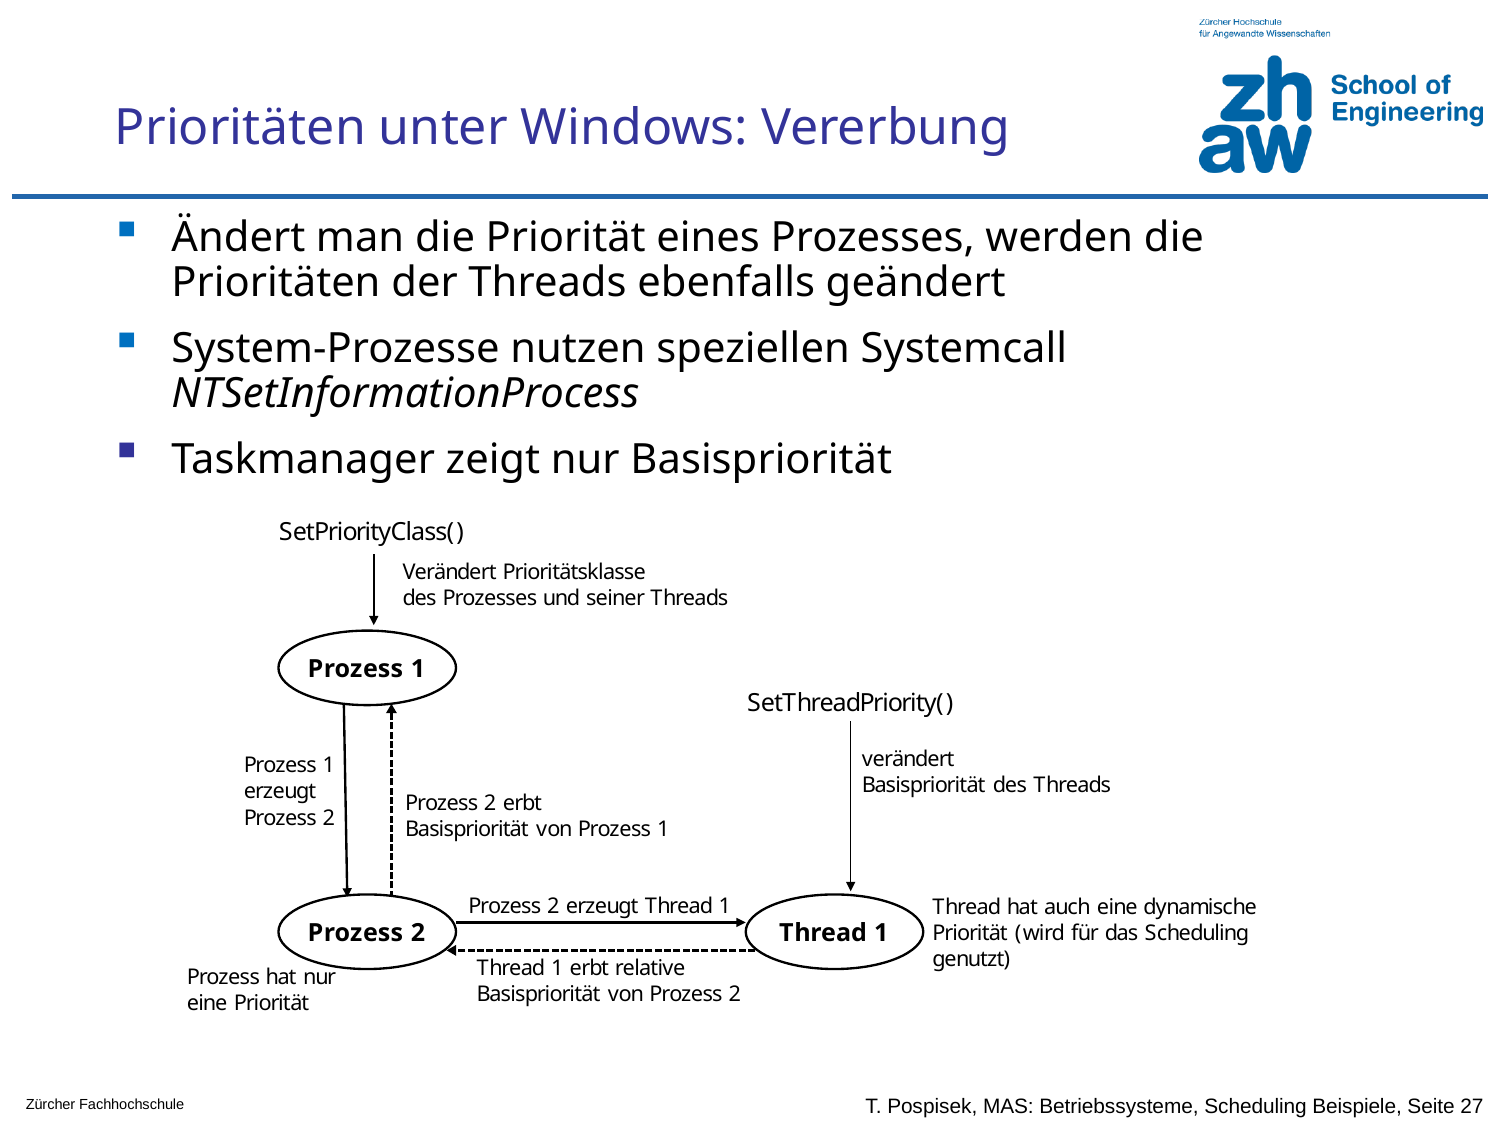

# Prioritäten unter Windows: Vererbung
Ändert man die Priorität eines Prozesses, werden die Prioritäten der Threads ebenfalls geändert
System-Prozesse nutzen speziellen Systemcall NTSetInformationProcess
Taskmanager zeigt nur Basispriorität